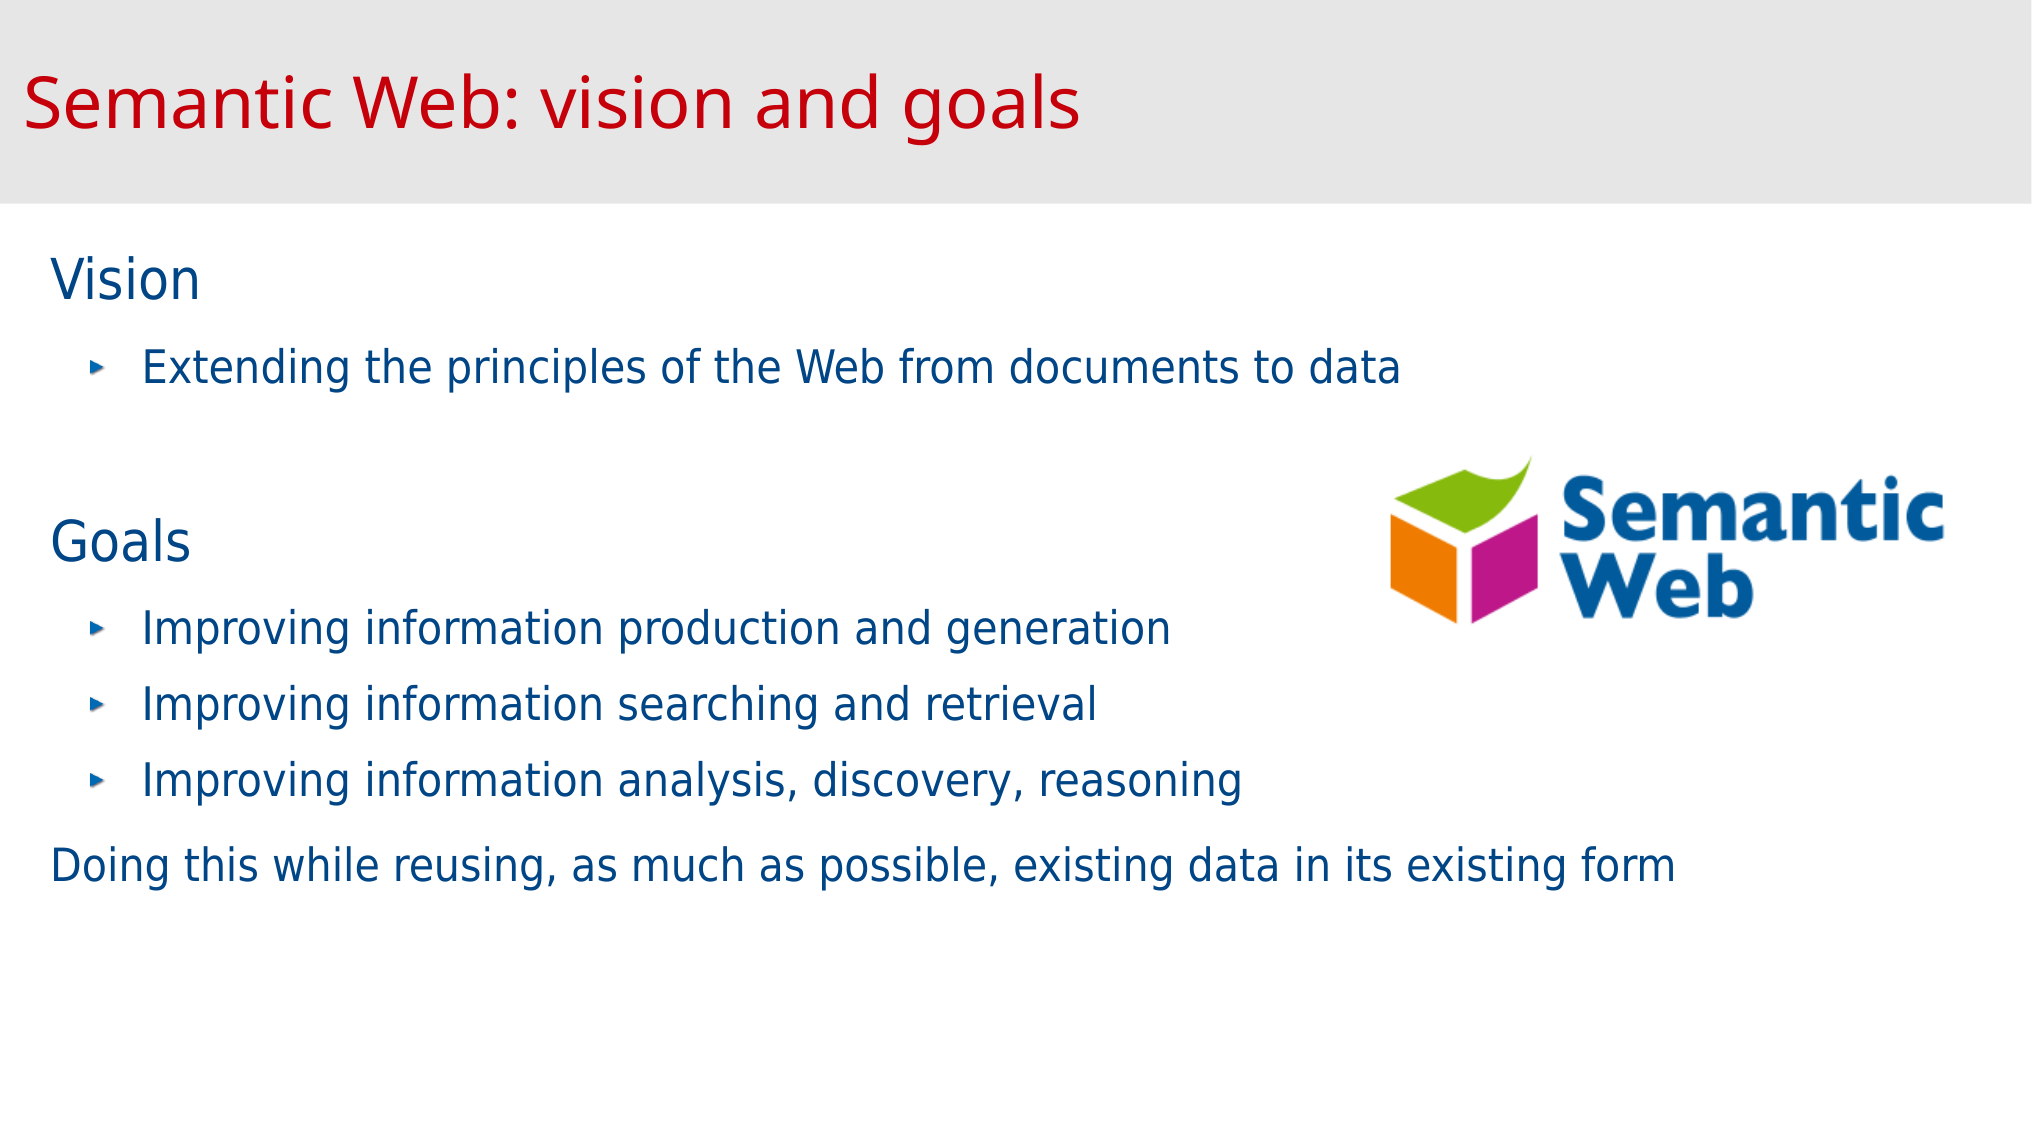

# Semantic Web: vision and goals
Vision
Extending the principles of the Web from documents to data
Goals
Improving information production and generation
Improving information searching and retrieval
Improving information analysis, discovery, reasoning
Doing this while reusing, as much as possible, existing data in its existing form